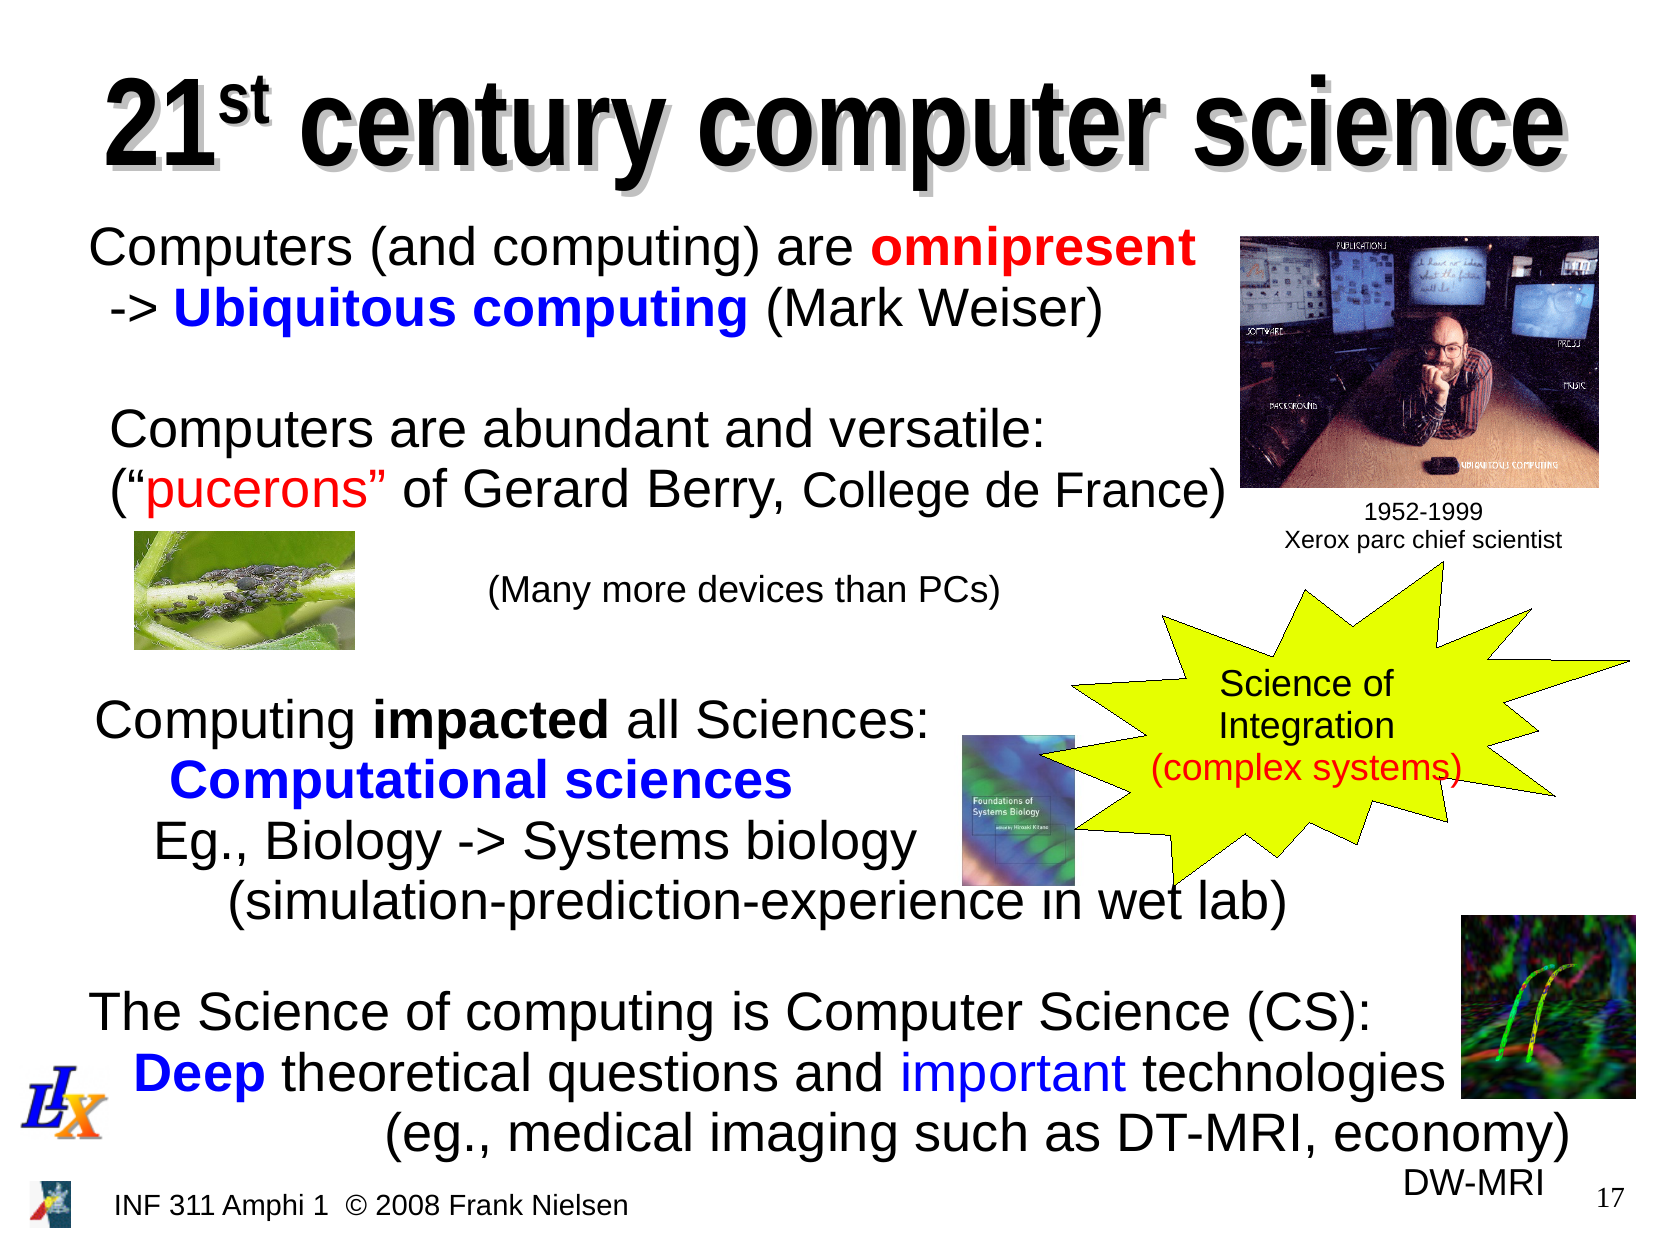

21st century computer science
 Computers (and computing) are omnipresent
-> Ubiquitous computing (Mark Weiser)
Computers are abundant and versatile:
(“pucerons” of Gerard Berry, College de France)
1952-1999
Xerox parc chief scientist
(Many more devices than PCs)
Science of
Integration
(complex systems)
 Computing impacted all Sciences:
 Computational sciences
	Eg., Biology -> Systems biology
		(simulation-prediction-experience in wet lab)
 The Science of computing is Computer Science (CS):
 Deep theoretical questions and important technologies
				 (eg., medical imaging such as DT-MRI, economy)
DW-MRI
17